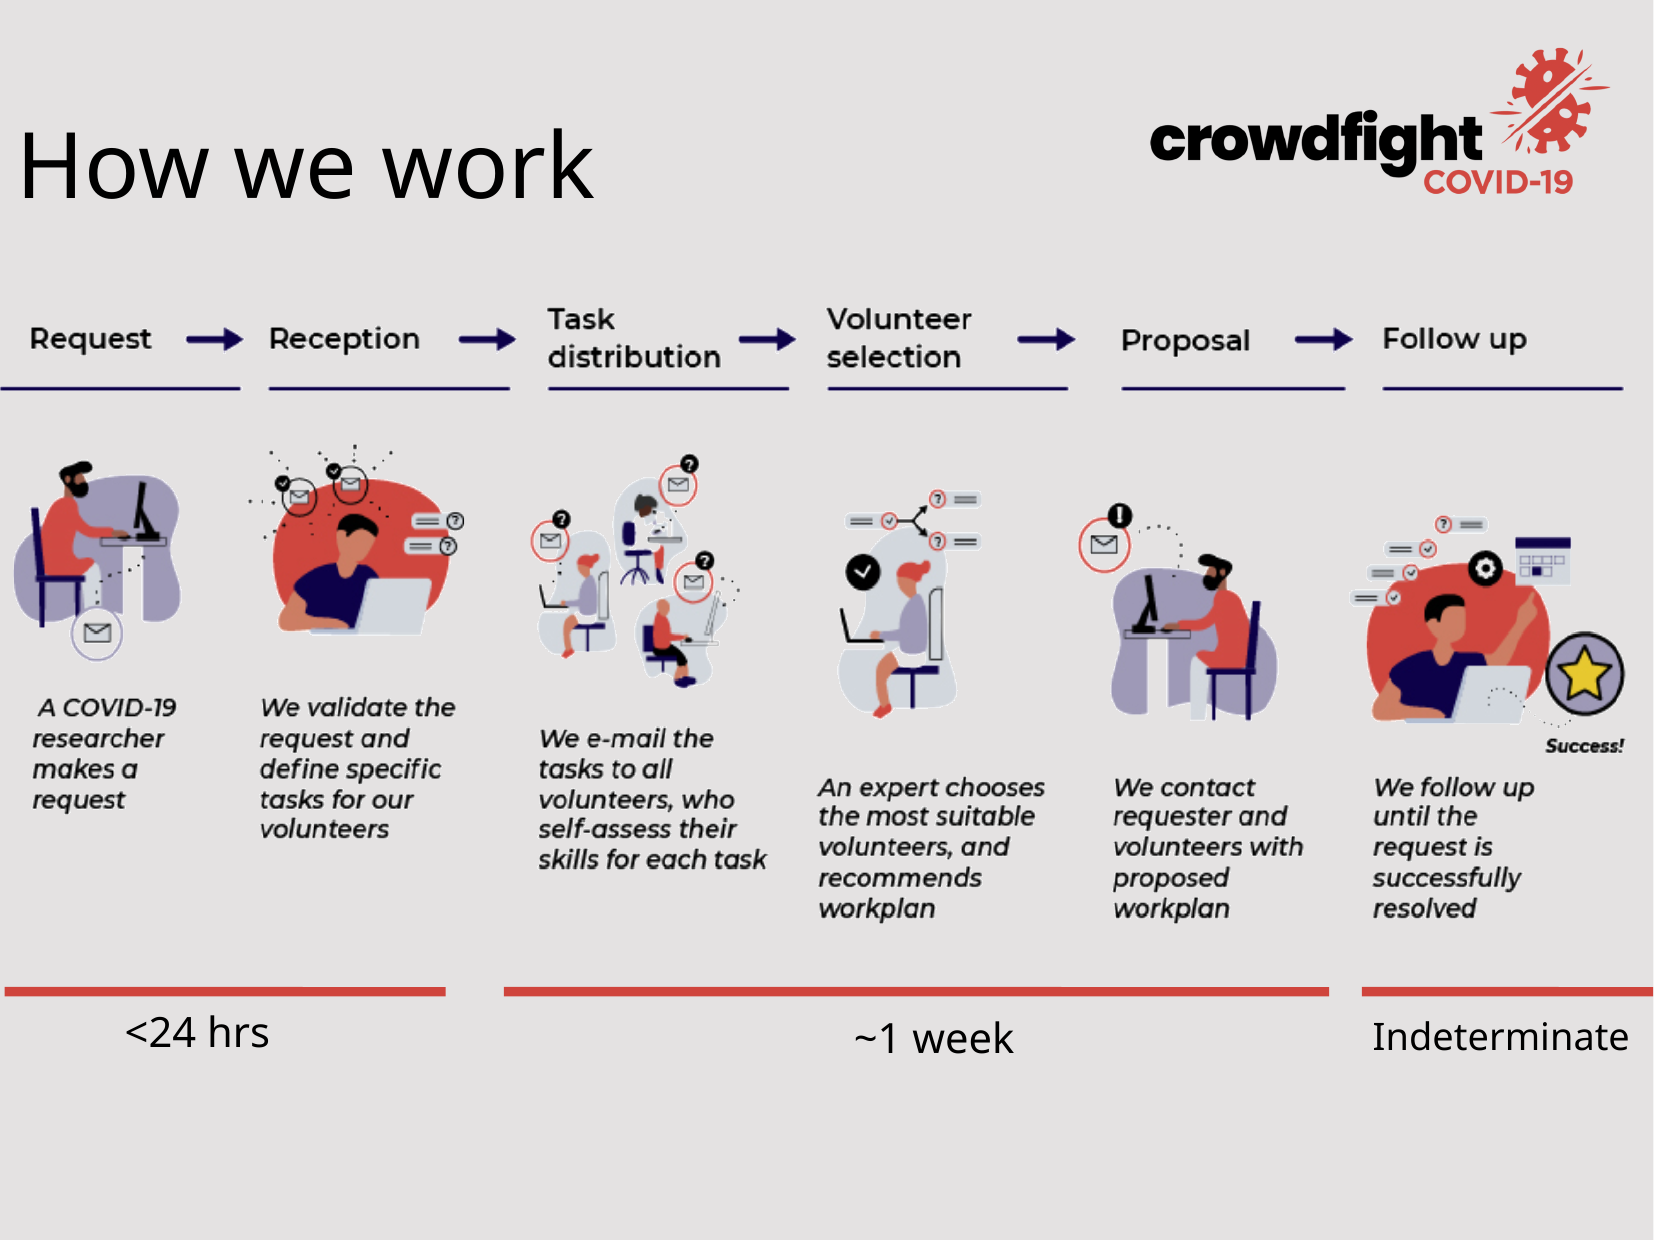

How we work
<24 hrs
~1 week
Indeterminate